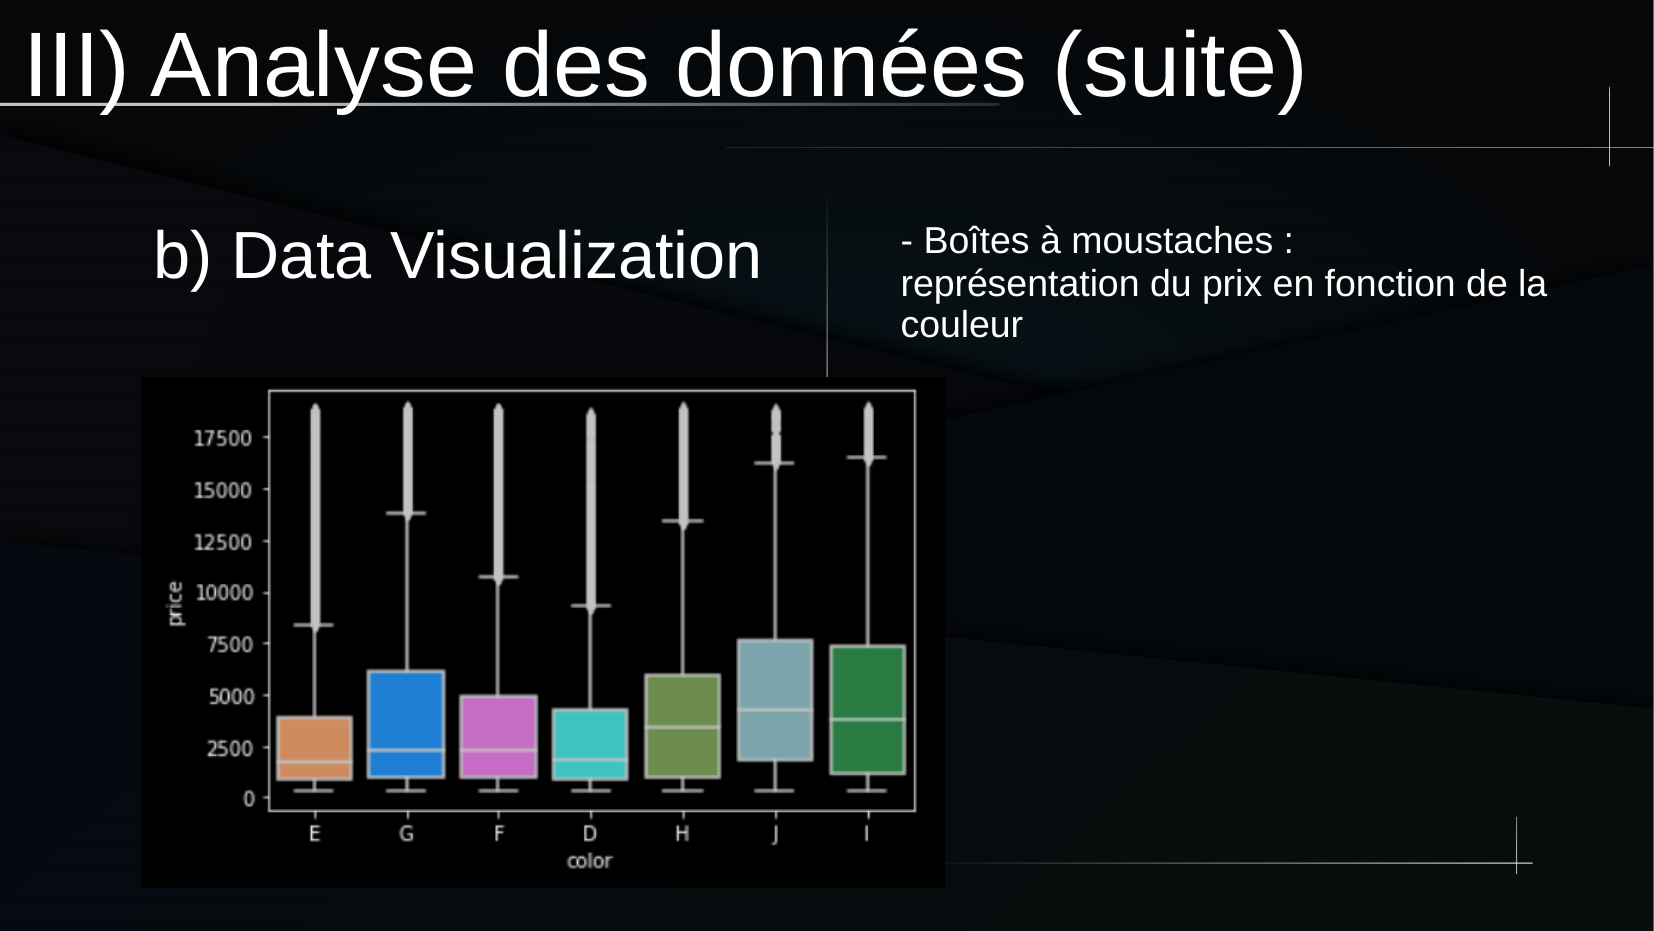

# III) Analyse des données (suite)
- Boîtes à moustaches :
représentation du prix en fonction de la
couleur
b) Data Visualization